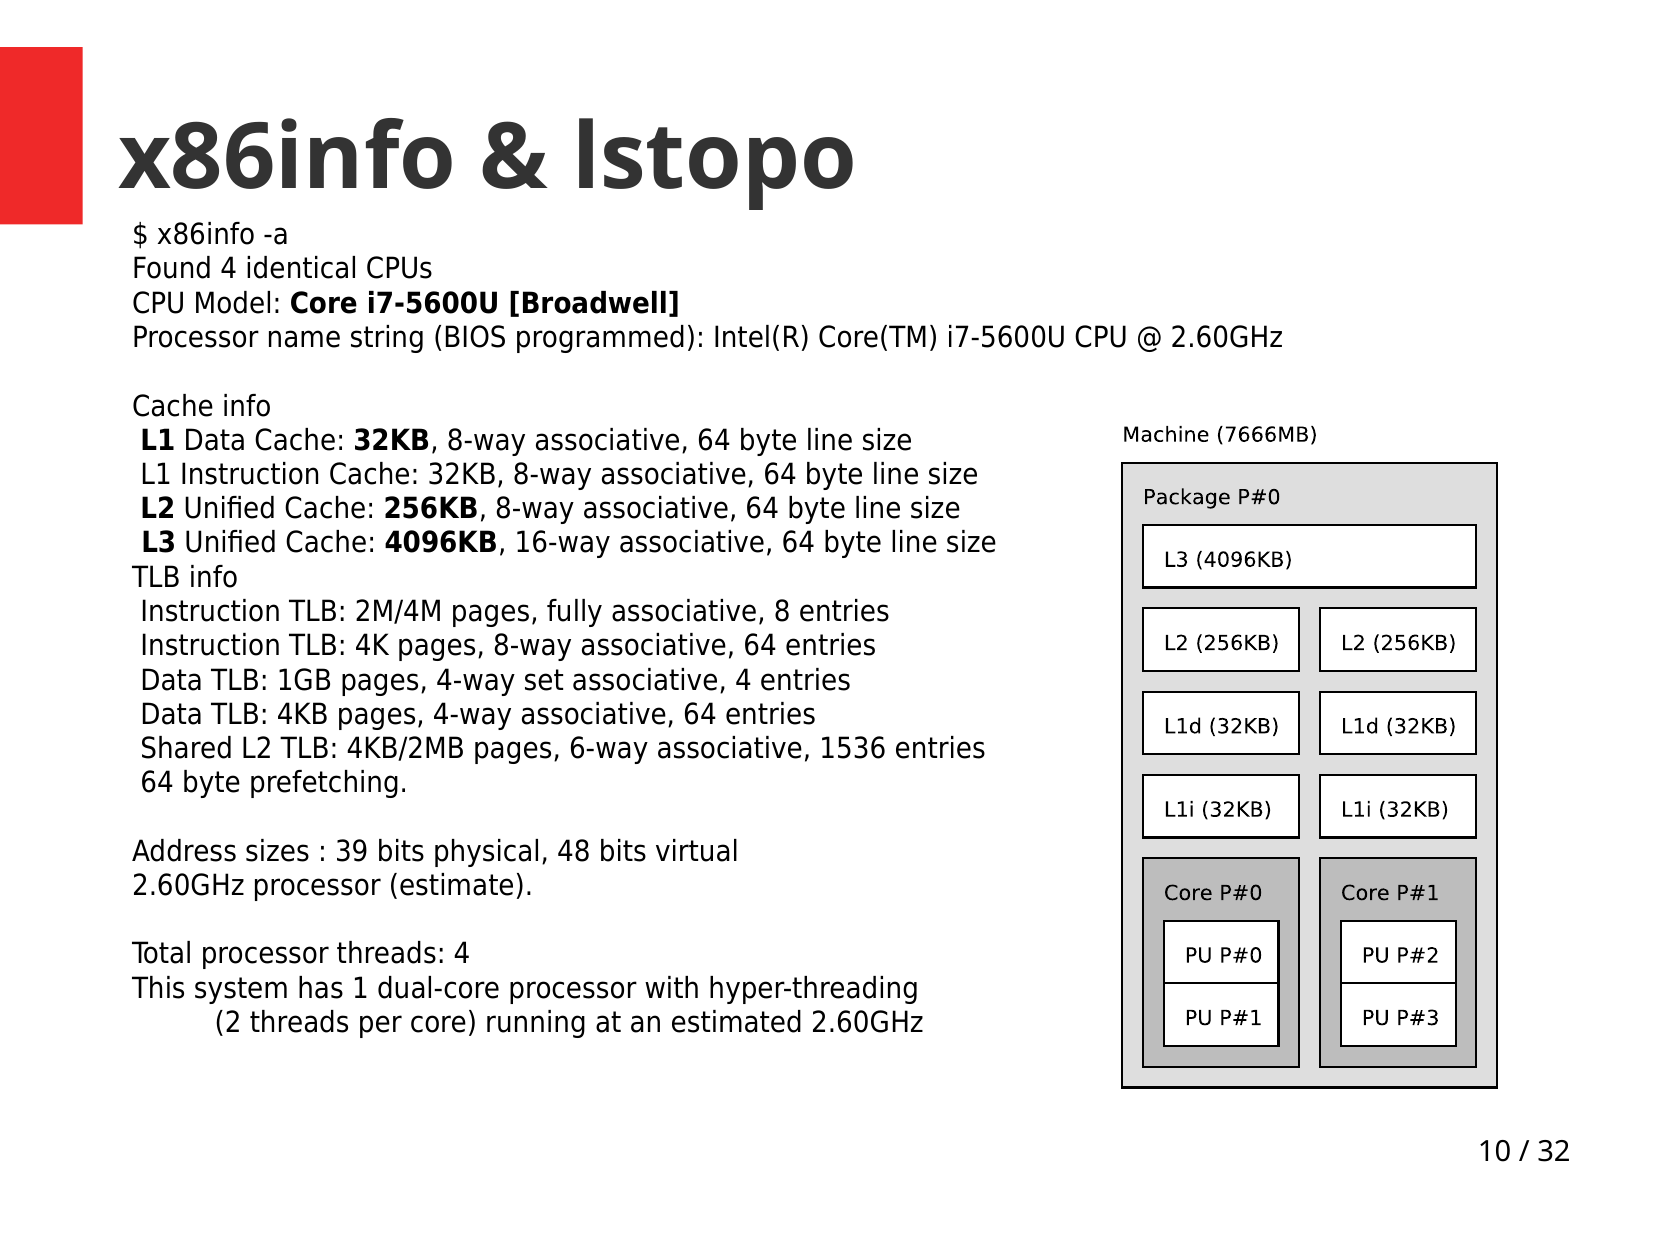

# x86info & lstopo
$ x86info -a
Found 4 identical CPUs
CPU Model: Core i7-5600U [Broadwell]
Processor name string (BIOS programmed): Intel(R) Core(TM) i7-5600U CPU @ 2.60GHz
Cache info
 L1 Data Cache: 32KB, 8-way associative, 64 byte line size
 L1 Instruction Cache: 32KB, 8-way associative, 64 byte line size
 L2 Unified Cache: 256KB, 8-way associative, 64 byte line size
 L3 Unified Cache: 4096KB, 16-way associative, 64 byte line size
TLB info
 Instruction TLB: 2M/4M pages, fully associative, 8 entries
 Instruction TLB: 4K pages, 8-way associative, 64 entries
 Data TLB: 1GB pages, 4-way set associative, 4 entries
 Data TLB: 4KB pages, 4-way associative, 64 entries
 Shared L2 TLB: 4KB/2MB pages, 6-way associative, 1536 entries
 64 byte prefetching.
Address sizes : 39 bits physical, 48 bits virtual
2.60GHz processor (estimate).
Total processor threads: 4
This system has 1 dual-core processor with hyper-threading
 (2 threads per core) running at an estimated 2.60GHz
10